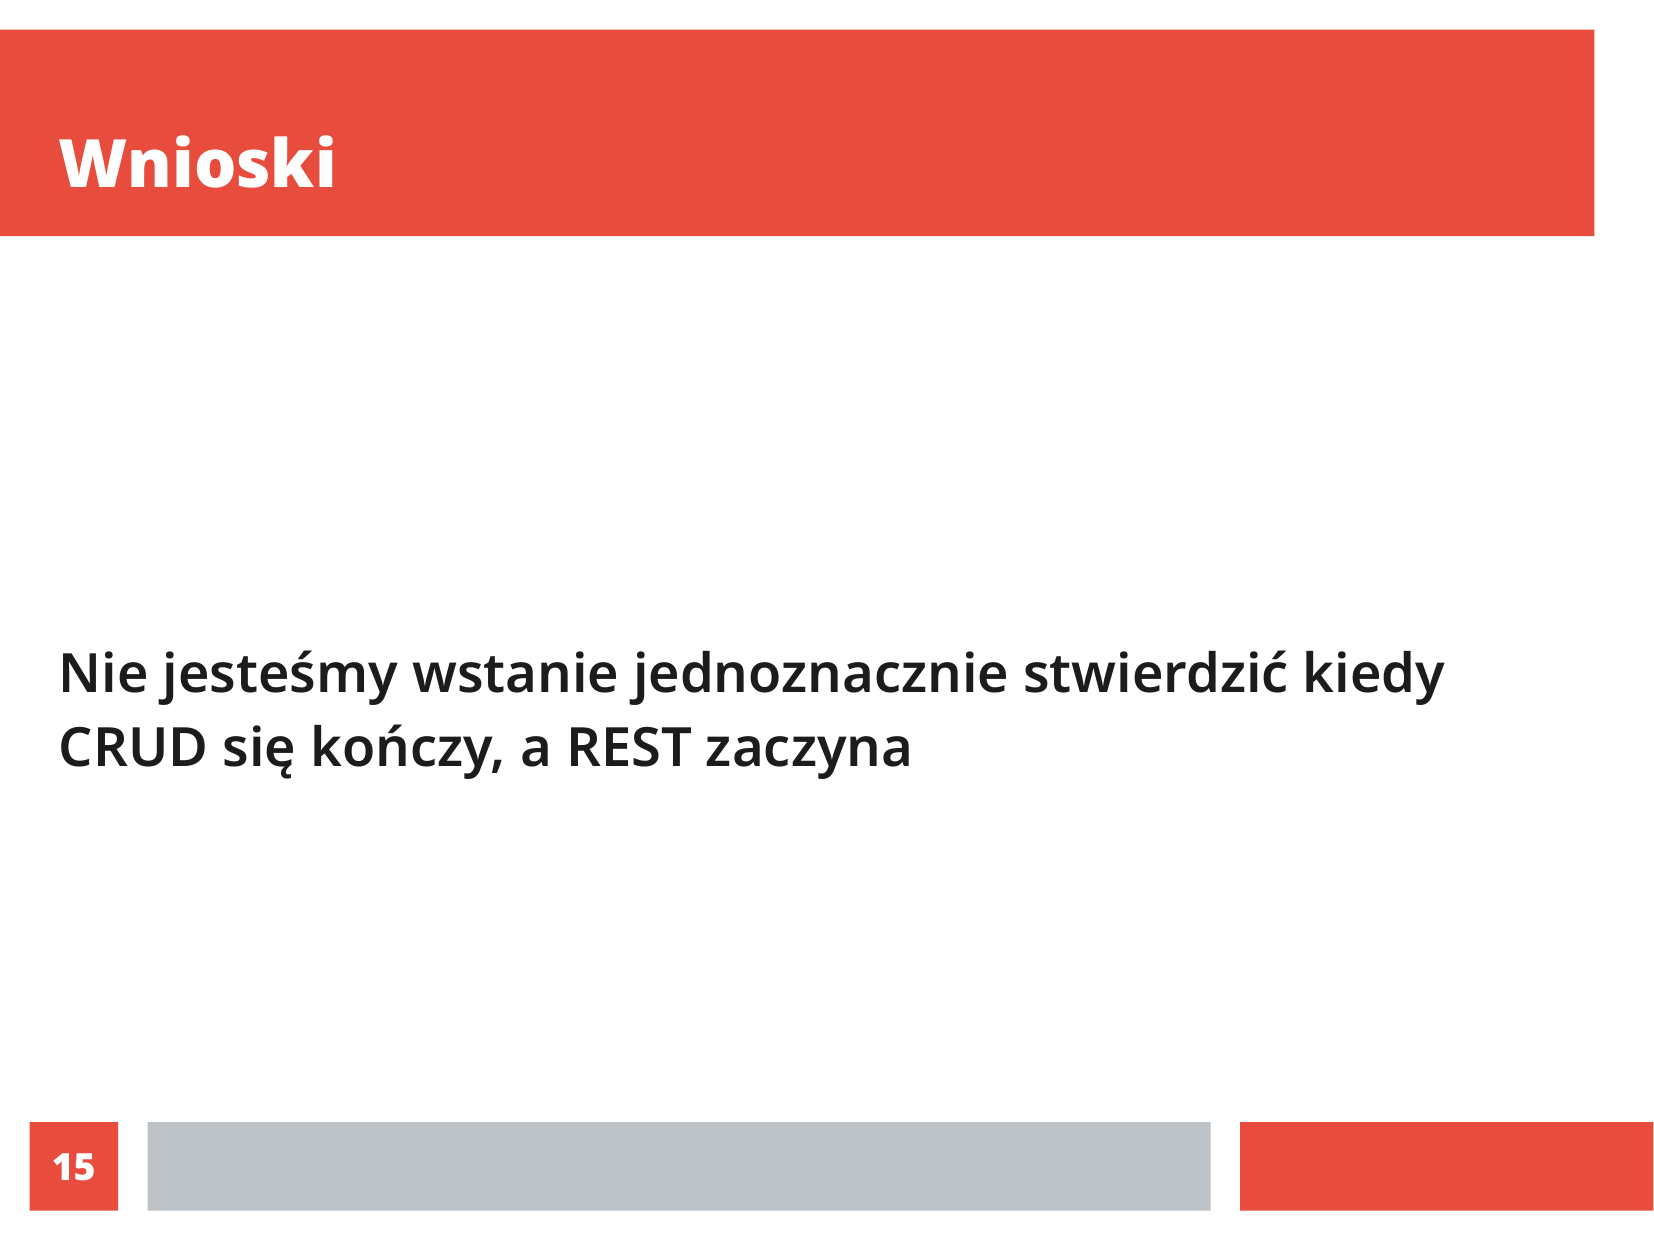

# Wnioski
Nie jesteśmy wstanie jednoznacznie stwierdzić kiedy CRUD się kończy, a REST zaczyna
15